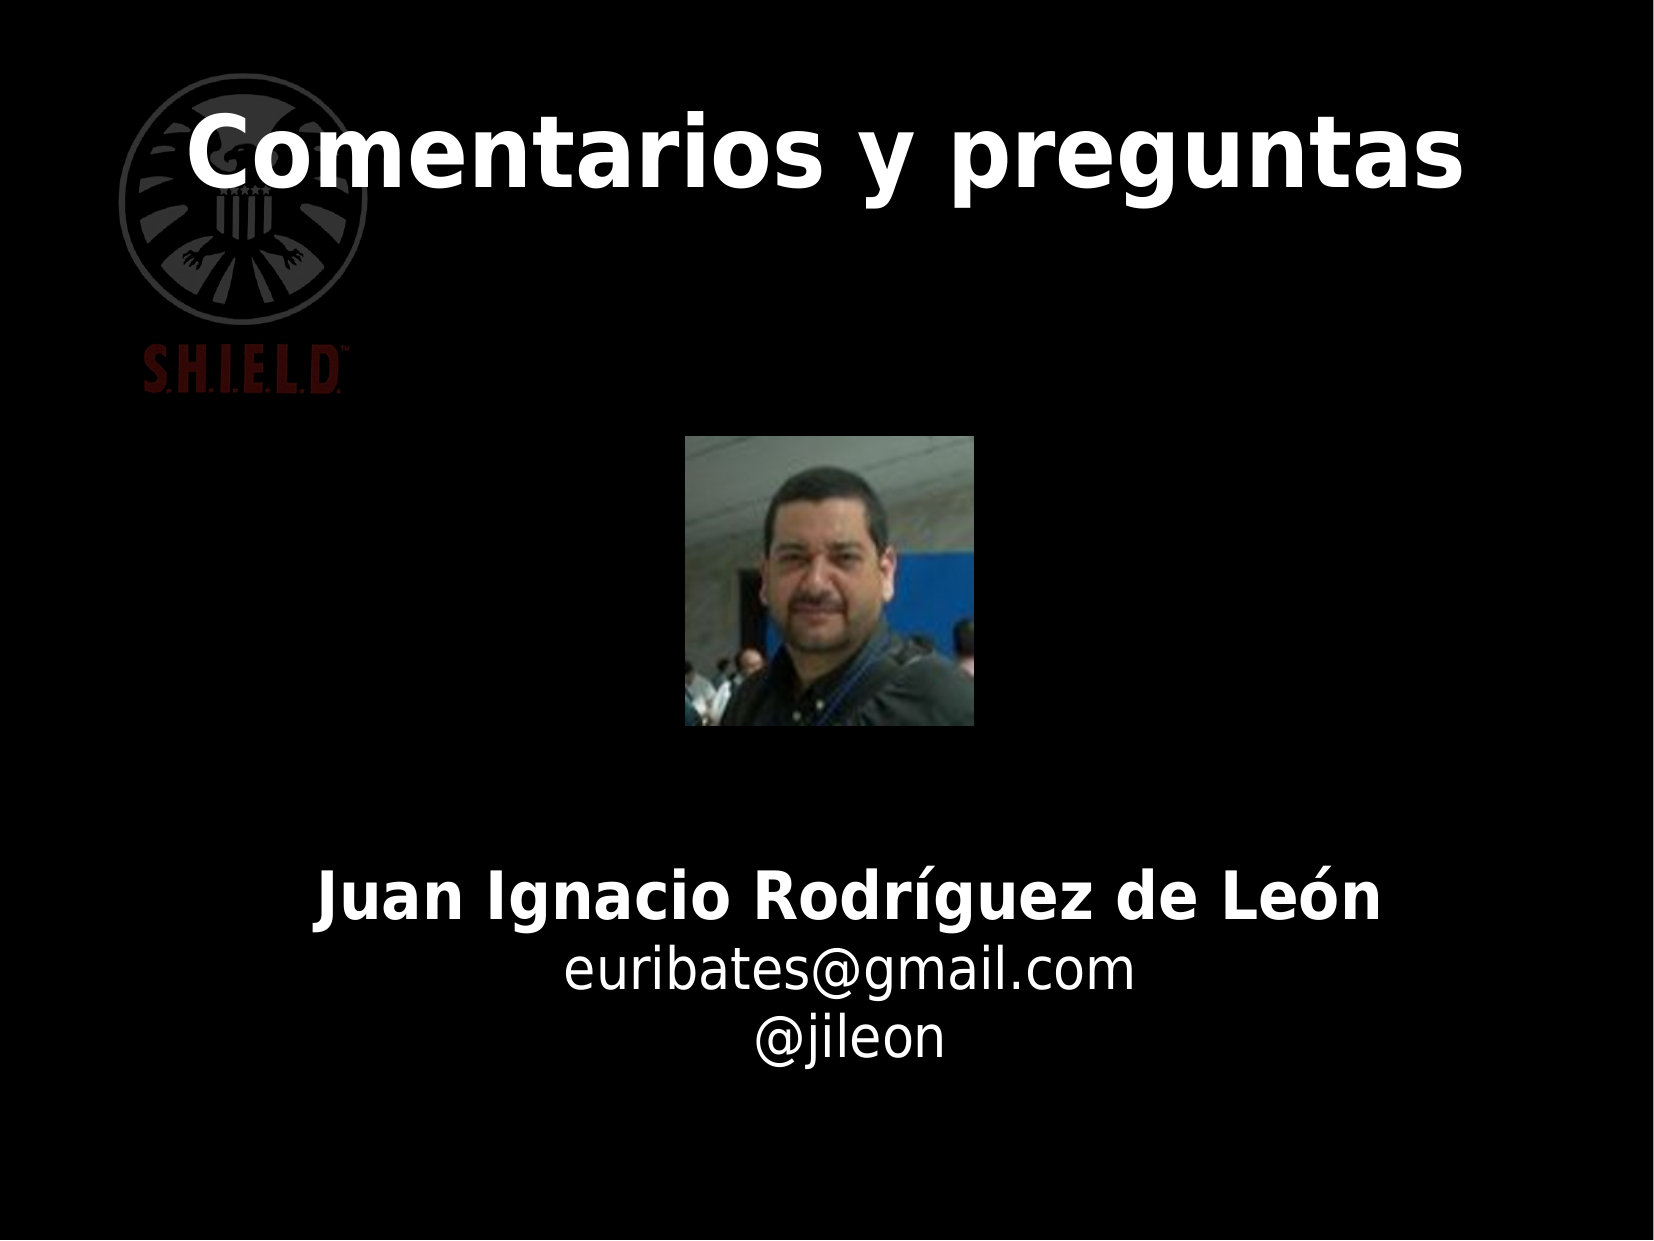

# Comentarios y preguntas
Juan Ignacio Rodríguez de León
euribates@gmail.com
@jileon